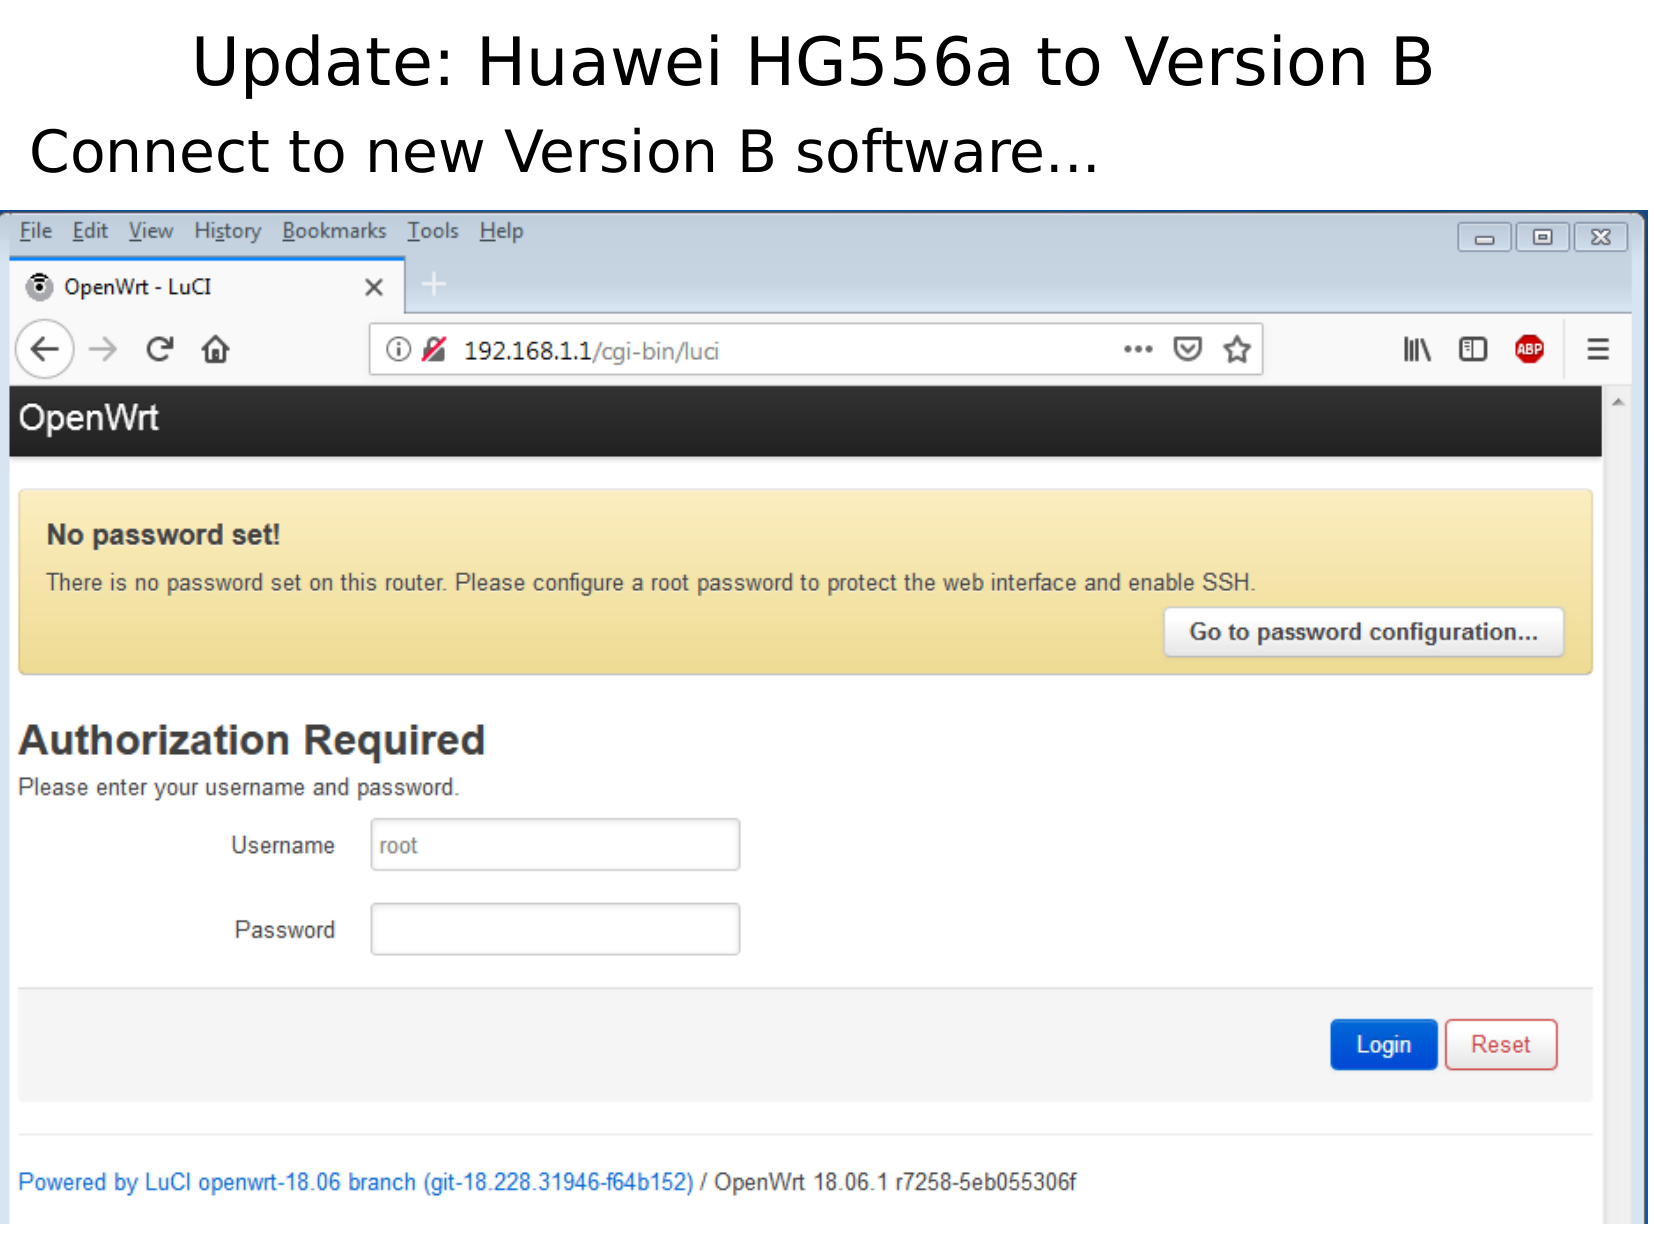

# Update: Huawei HG556a to Version B
Connect to new Version B software...